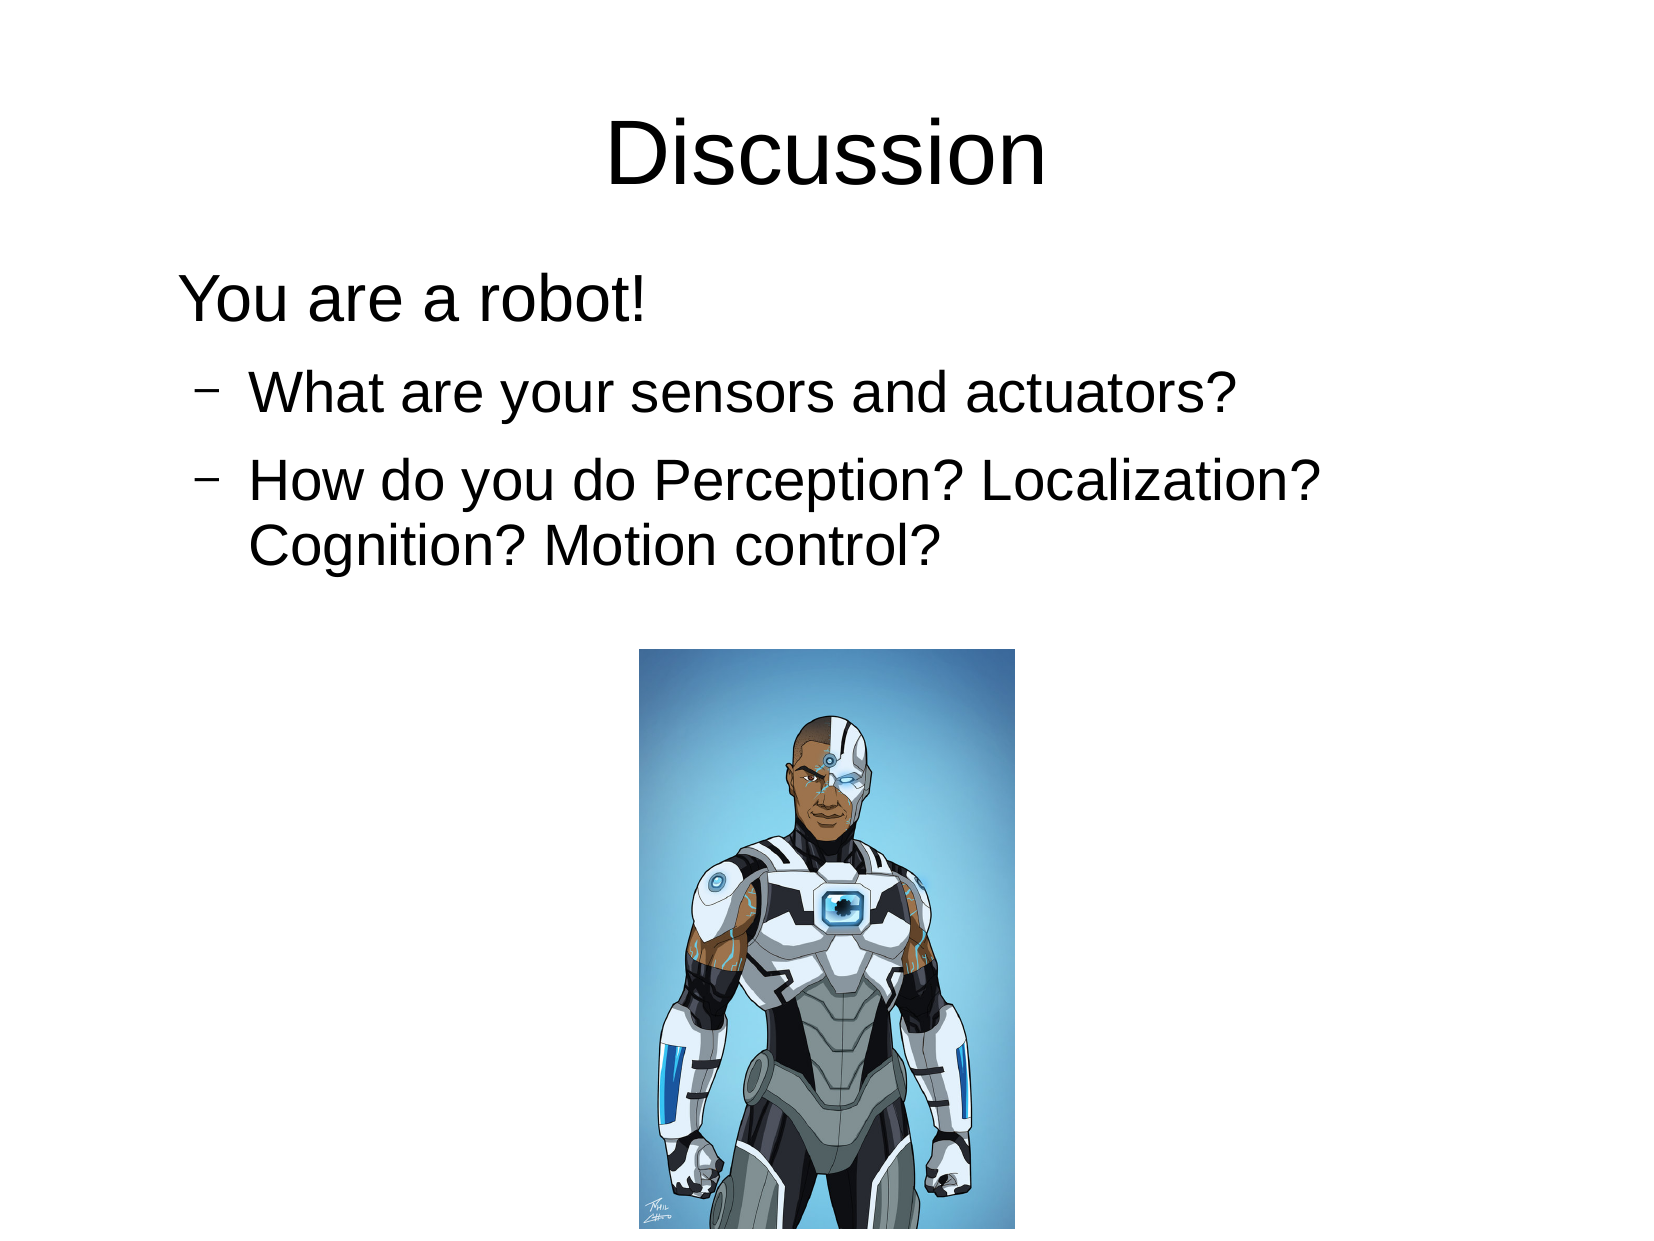

# Discussion
You are a robot!
What are your sensors and actuators?
How do you do Perception? Localization? Cognition? Motion control?